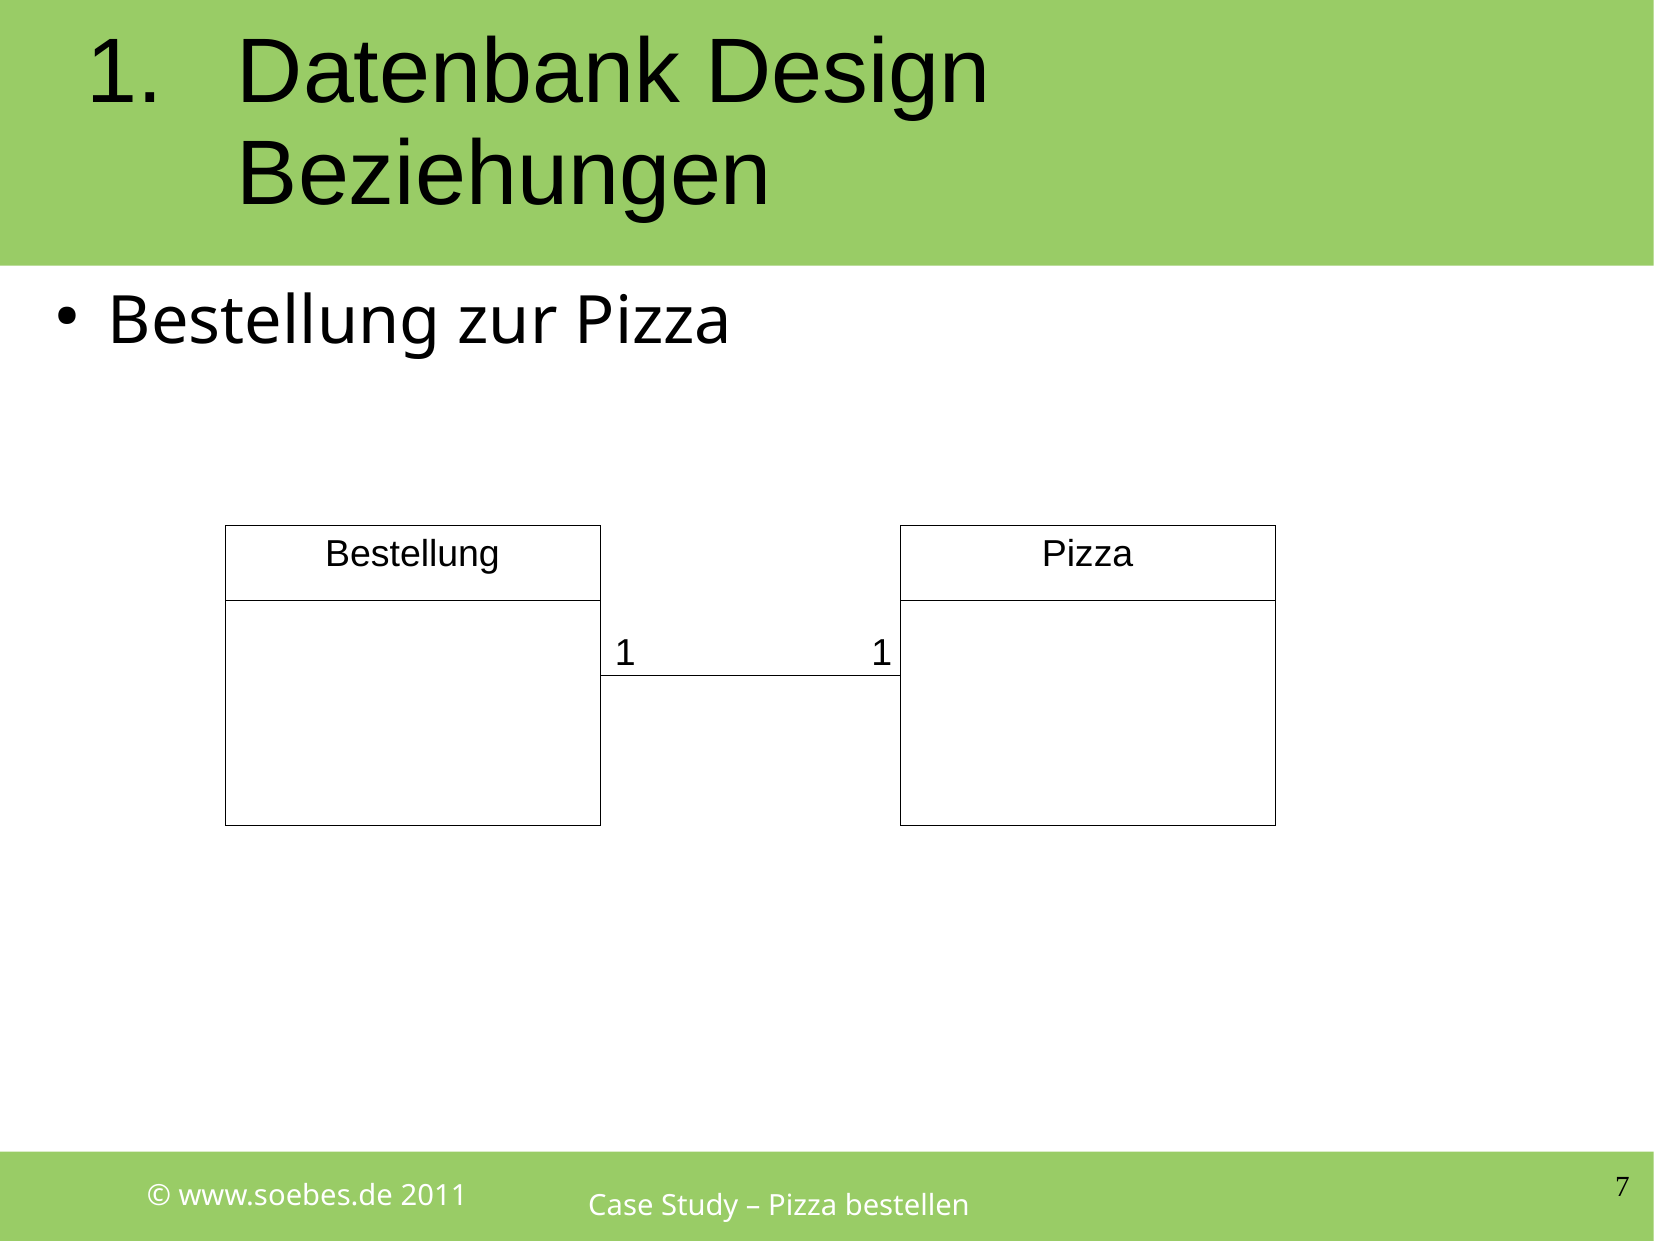

# 1.	Datenbank Design Beziehungen
Bestellung zur Pizza
Bestellung
Pizza
1
1
7